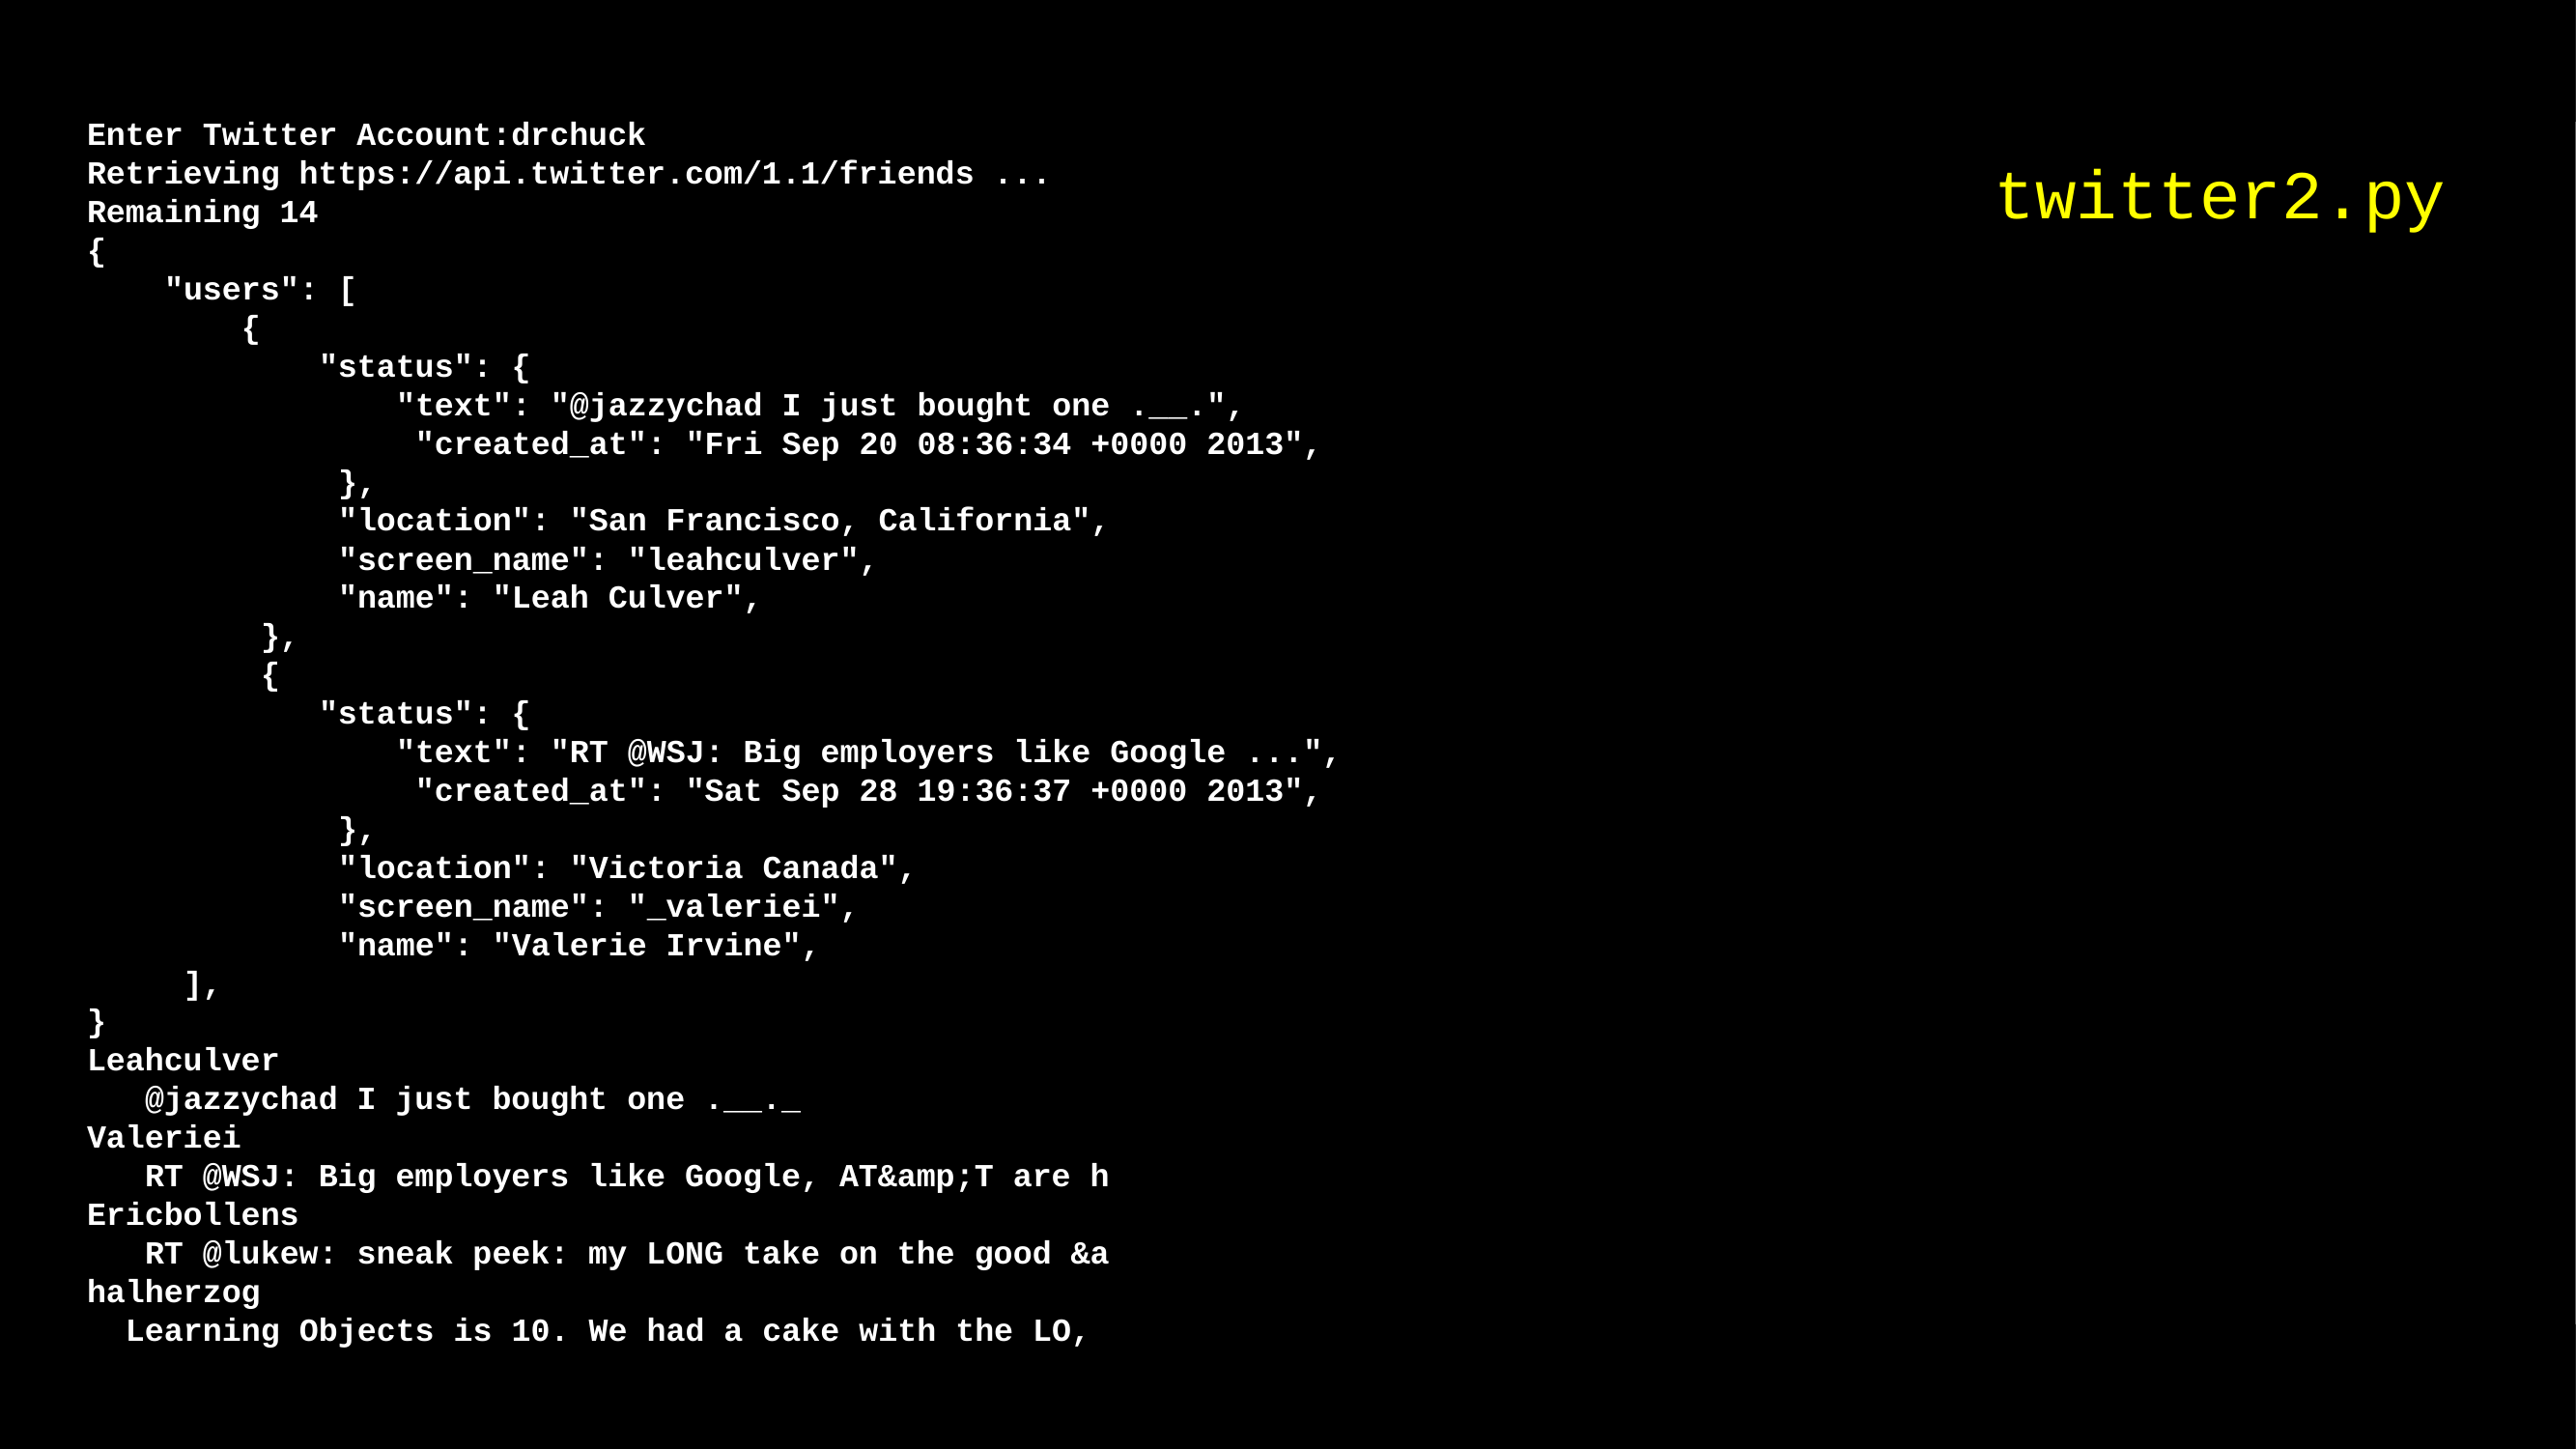

Enter Twitter Account:drchuck
Retrieving https://api.twitter.com/1.1/friends ...
Remaining 14
{
 "users": [
 {
 "status": {
 "text": "@jazzychad I just bought one .__.",
 "created_at": "Fri Sep 20 08:36:34 +0000 2013",
 },
 "location": "San Francisco, California",
 "screen_name": "leahculver",
 "name": "Leah Culver",
 },
 {
 "status": {
 "text": "RT @WSJ: Big employers like Google ...",
 "created_at": "Sat Sep 28 19:36:37 +0000 2013",
 },
 "location": "Victoria Canada",
 "screen_name": "_valeriei",
 "name": "Valerie Irvine",
 ],
}
Leahculver
 @jazzychad I just bought one .__._
Valeriei
 RT @WSJ: Big employers like Google, AT&amp;T are h
Ericbollens
 RT @lukew: sneak peek: my LONG take on the good &a
halherzog
 Learning Objects is 10. We had a cake with the LO,
twitter2.py